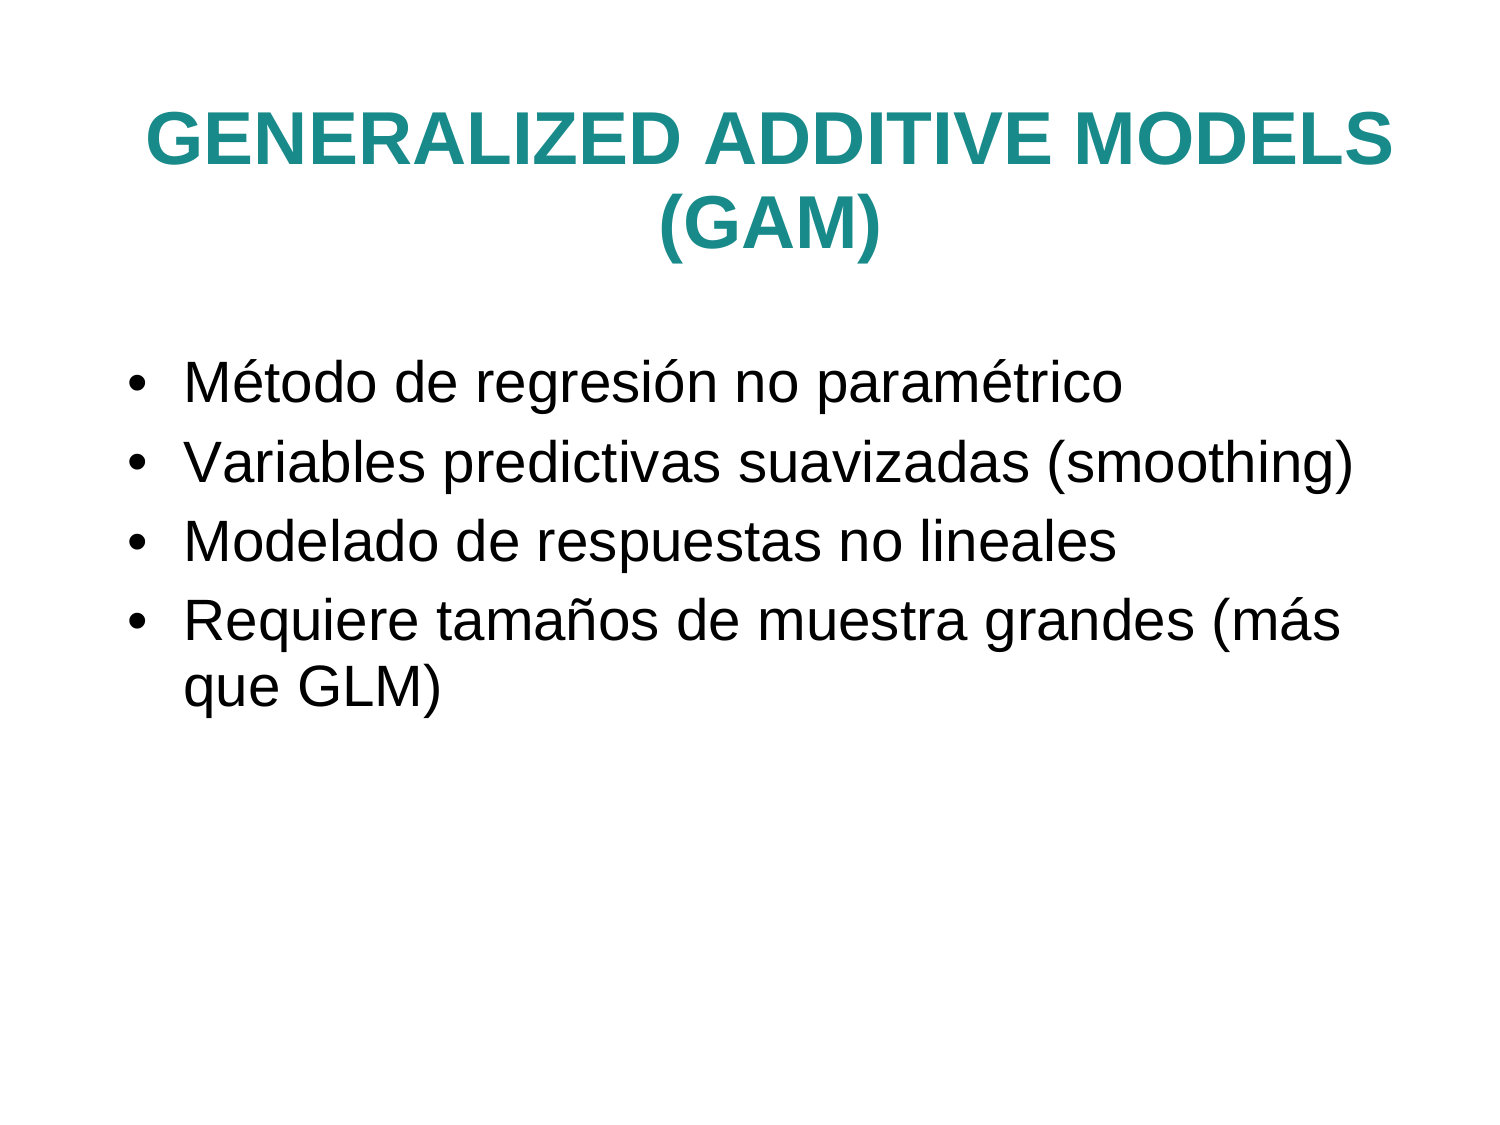

# GENERALIZED ADDITIVE MODELS (GAM)
Método de regresión no paramétrico
Variables predictivas suavizadas (smoothing)
Modelado de respuestas no lineales
Requiere tamaños de muestra grandes (más que GLM)